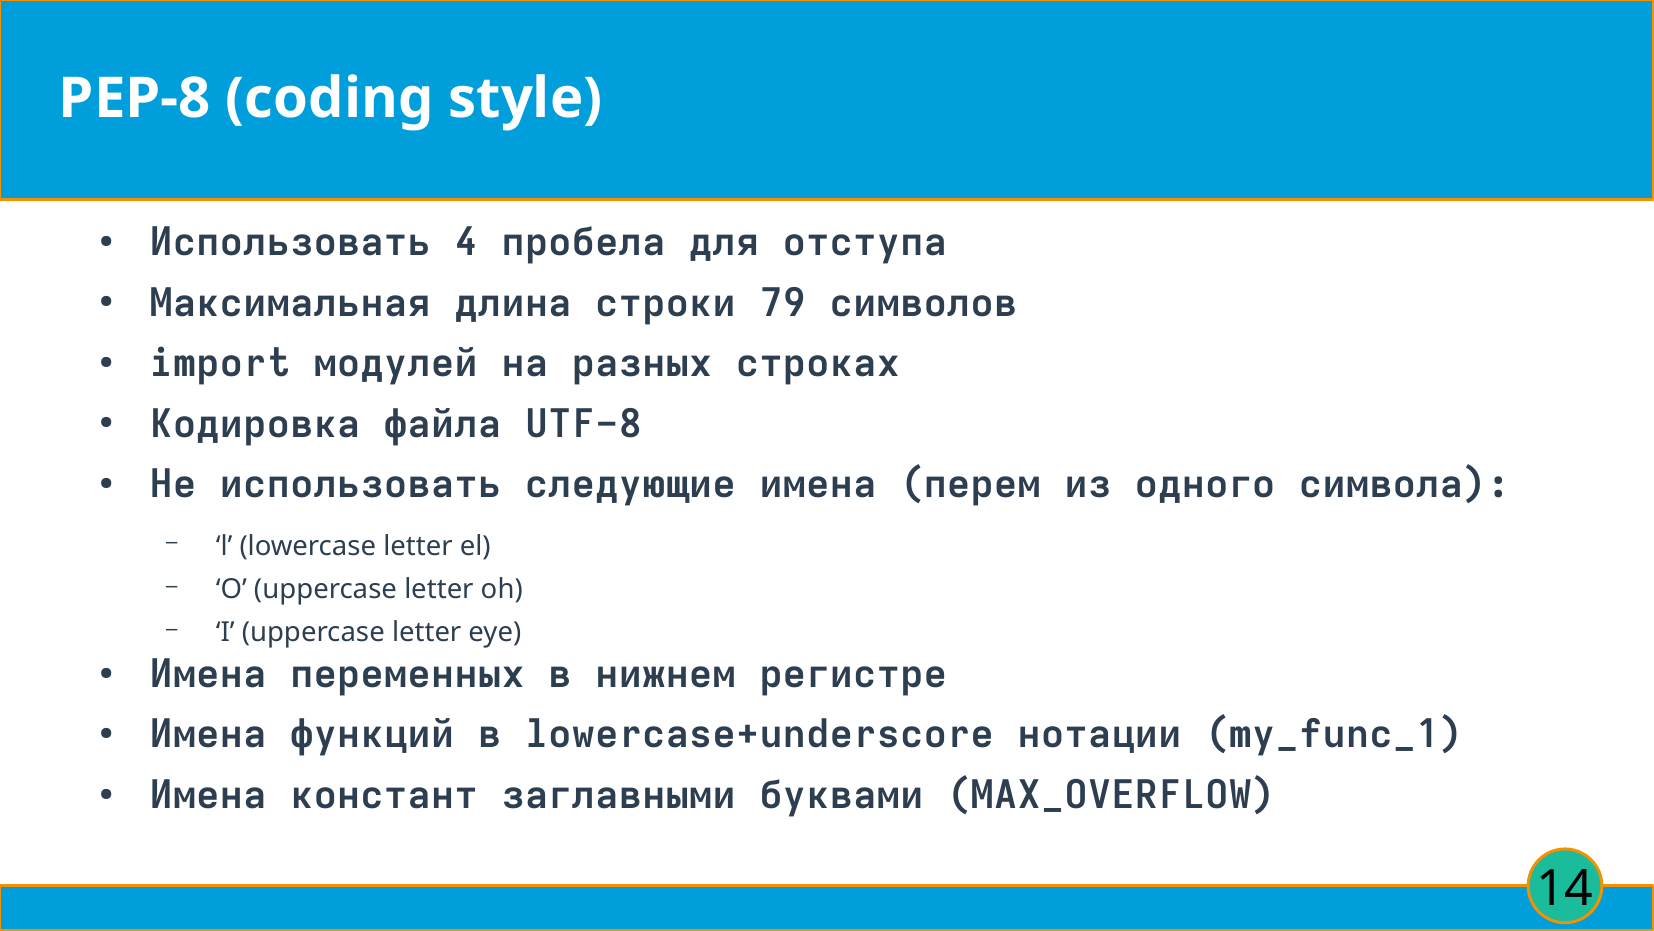

# PEP-8 (coding style)
Использовать 4 пробела для отступа
Максимальная длина строки 79 символов
import модулей на разных строках
Кодировка файла UTF-8
Не использовать следующие имена (перем из одного символа):
‘l’ (lowercase letter el)
‘O’ (uppercase letter oh)
‘I’ (uppercase letter eye)
Имена переменных в нижнем регистре
Имена функций в lowercase+underscore нотации (my_func_1)
Имена констант заглавными буквами (MAX_OVERFLOW)